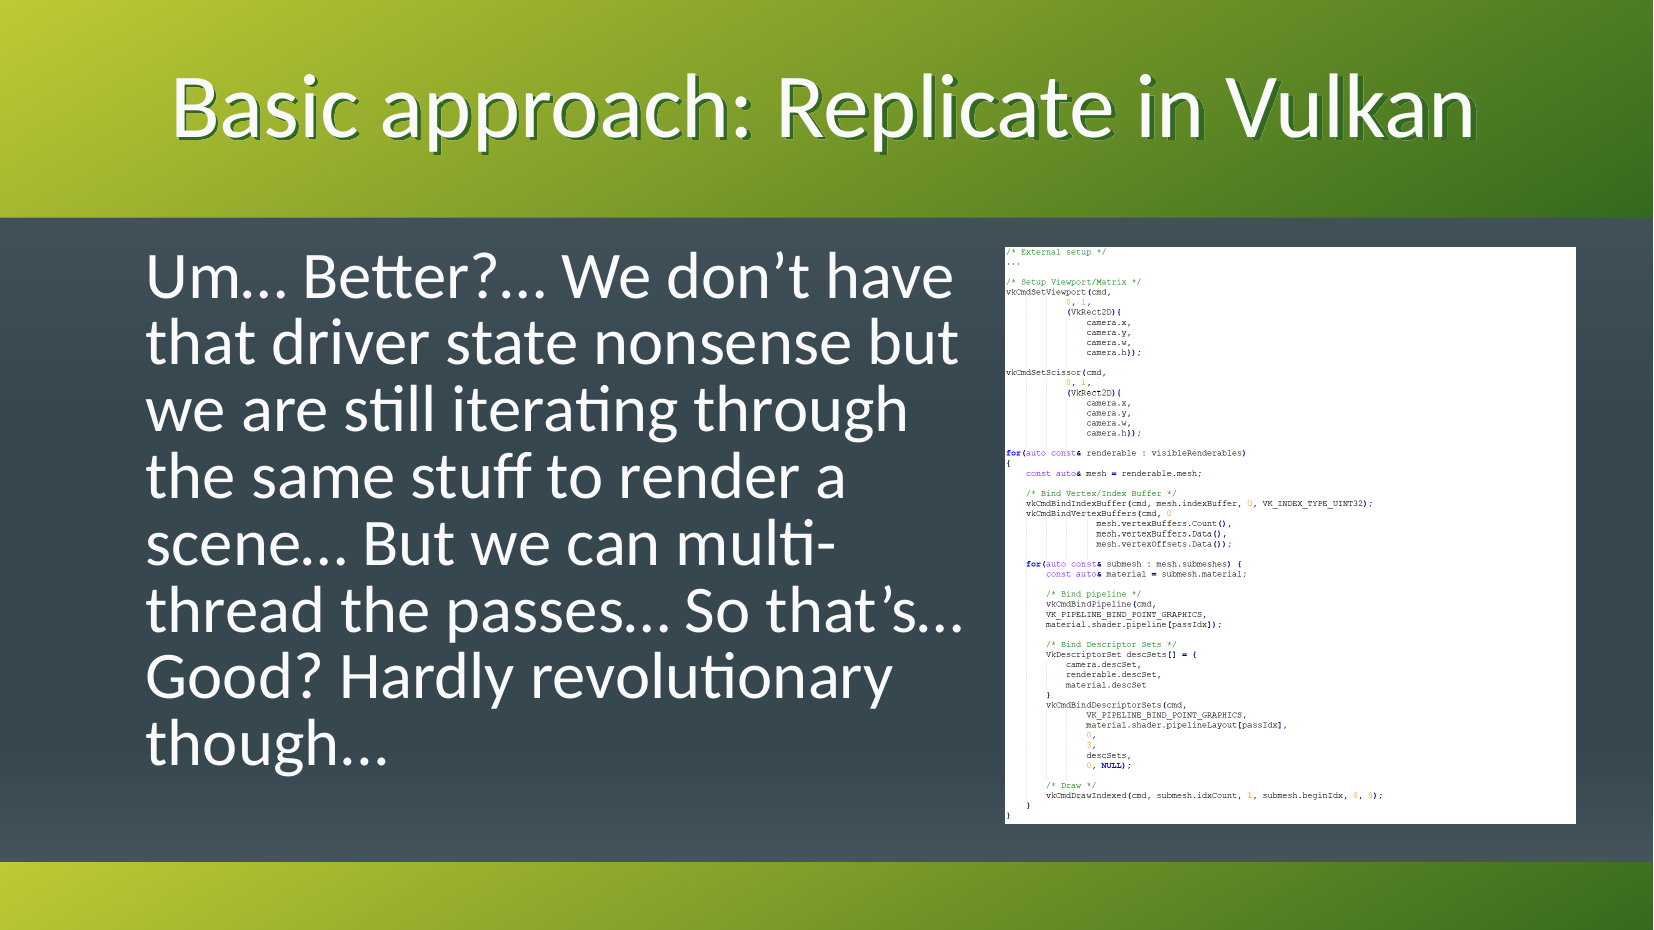

# Basic approach: Replicate in Vulkan
Um… Better?… We don’t have that driver state nonsense but we are still iterating through the same stuff to render a scene… But we can multi-thread the passes… So that’s… Good? Hardly revolutionary though...